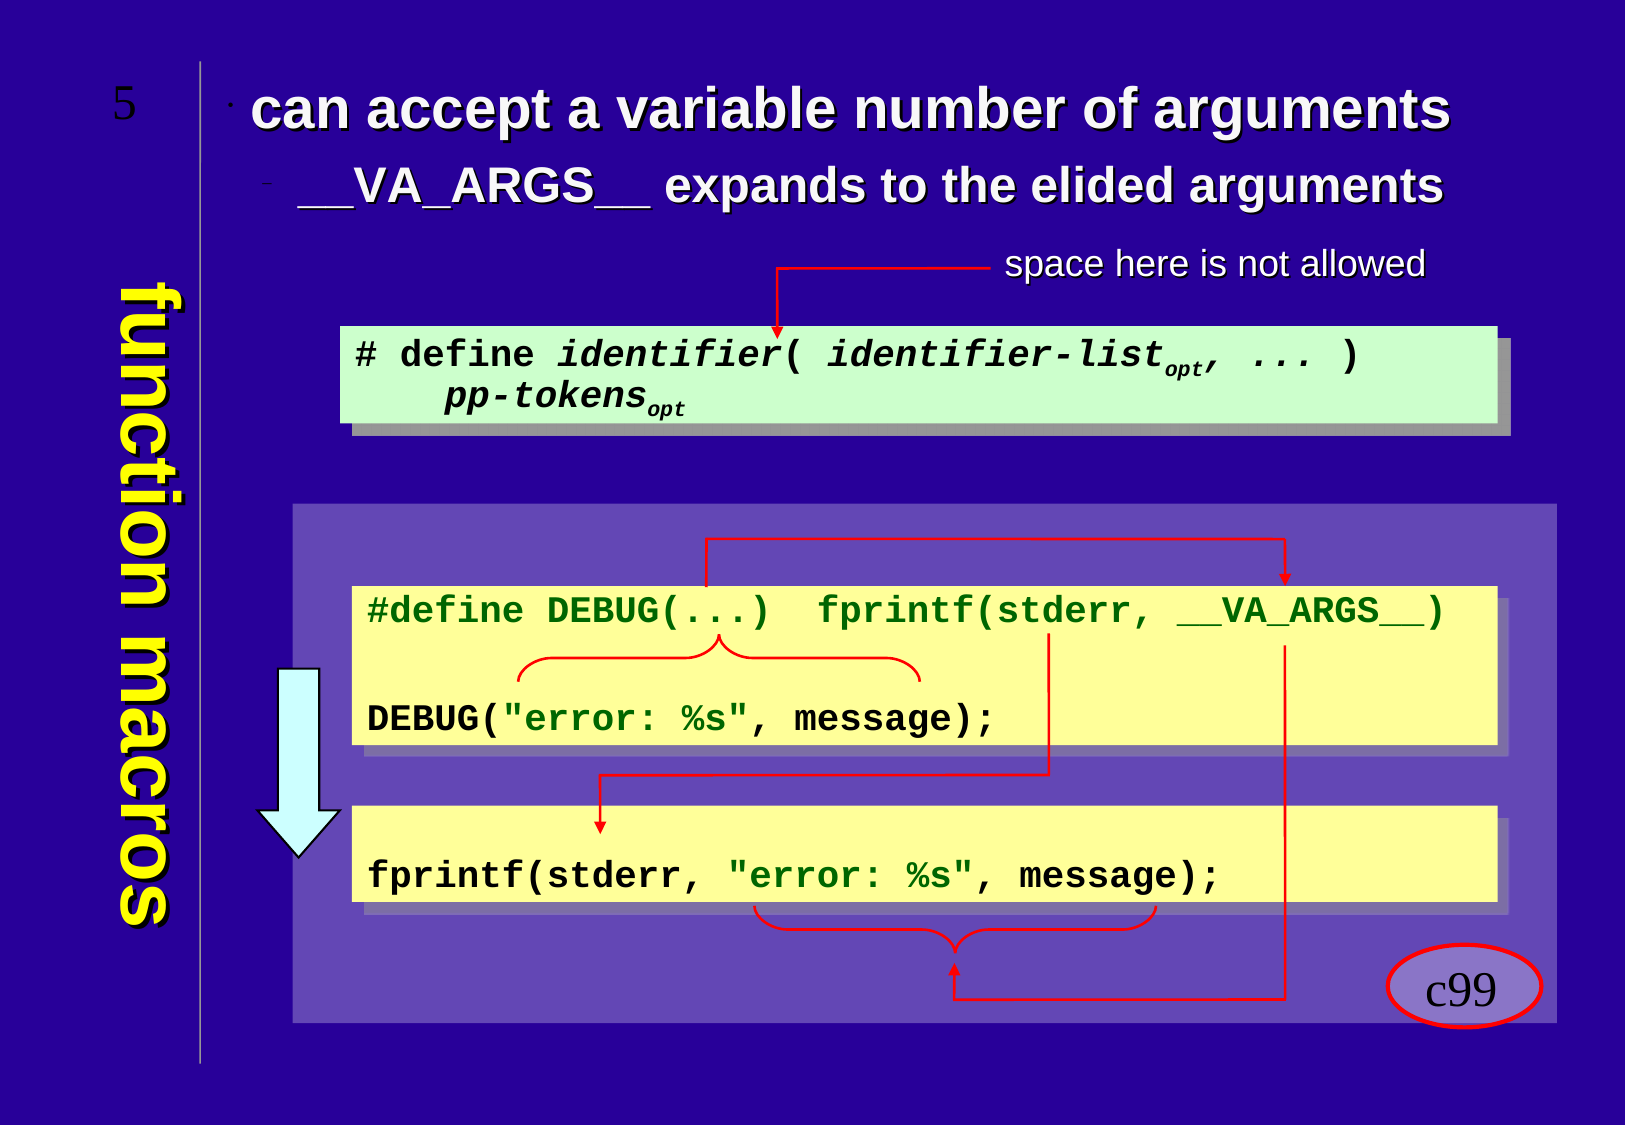

5
 can accept a variable number of arguments
__VA_ARGS__ expands to the elided arguments
# function macros
space here is not allowed
# define identifier( identifier-listopt, ... )
 pp-tokensopt
#define DEBUG(...) fprintf(stderr, __VA_ARGS__)
DEBUG("error: %s", message);
fprintf(stderr, "error: %s", message);
c99